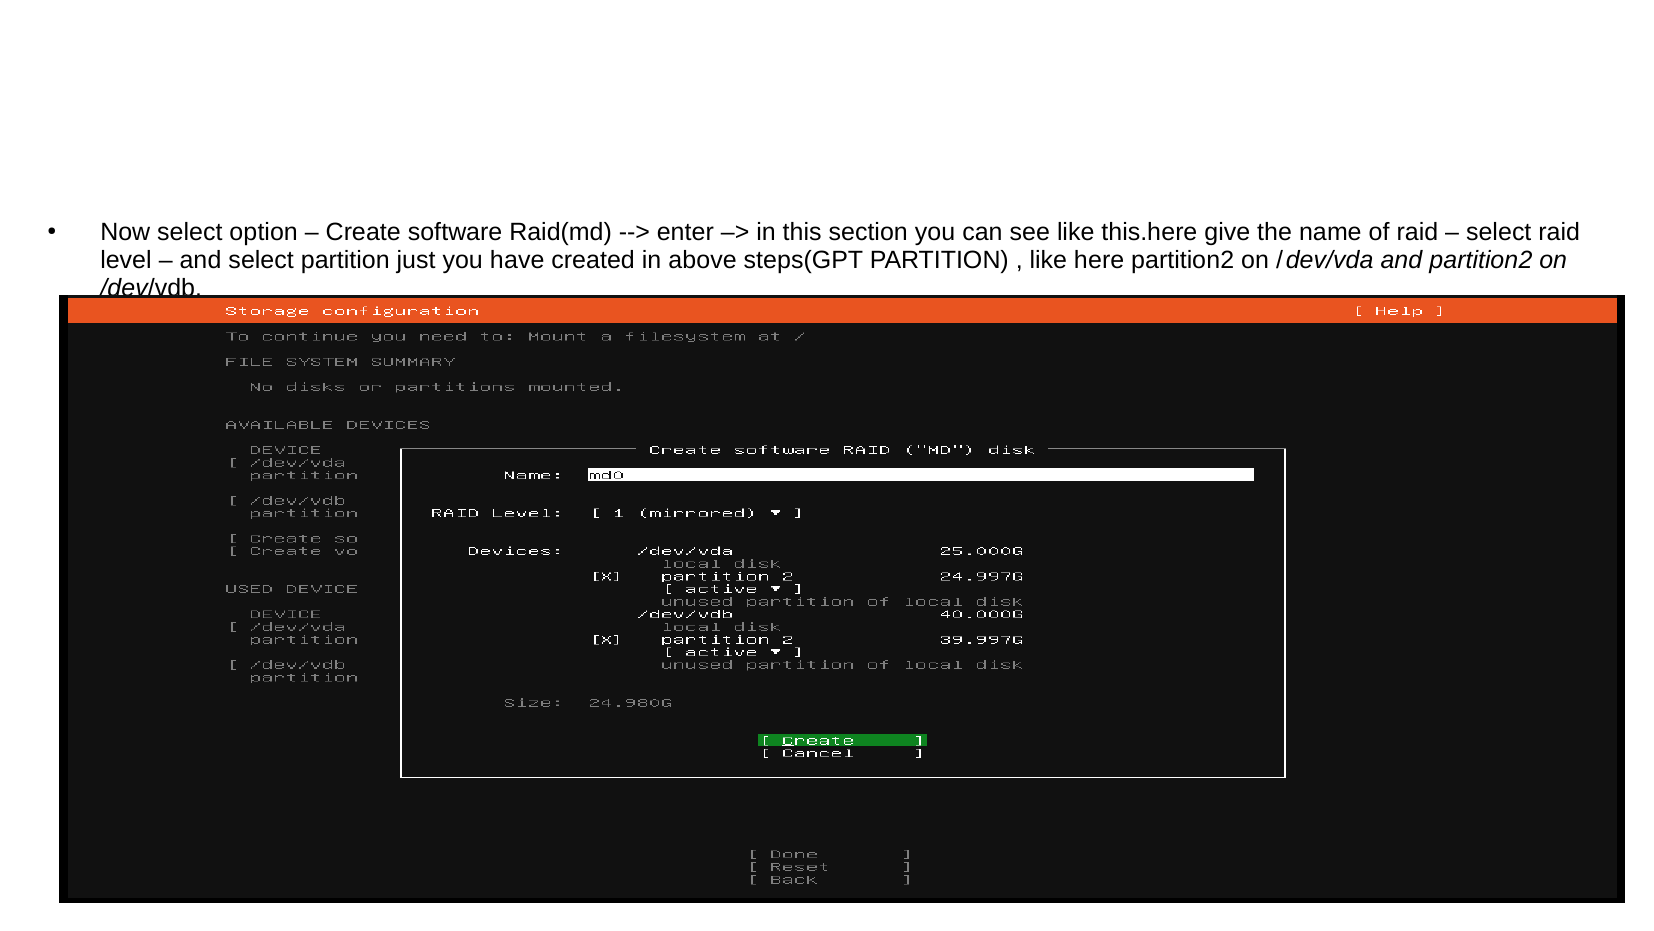

#
Now select option – Create software Raid(md) --> enter –> in this section you can see like this.here give the name of raid – select raid level – and select partition just you have created in above steps(GPT PARTITION) , like here partition2 on /dev/vda and partition2 on /dev/vdb.